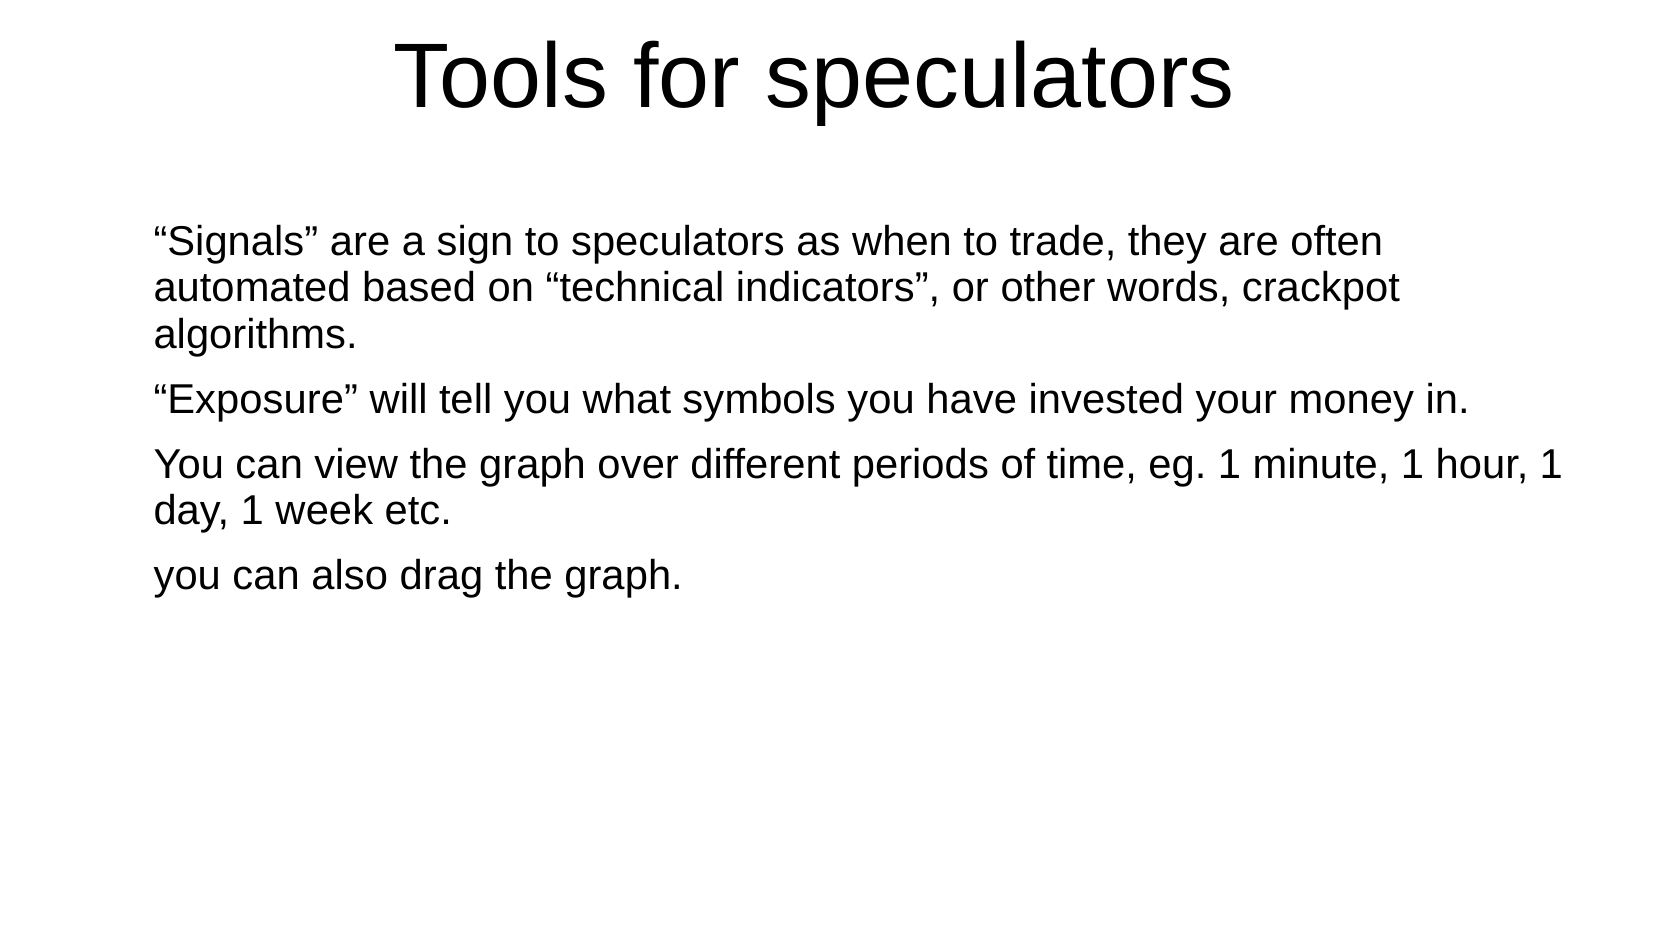

# Tools for speculators
“Signals” are a sign to speculators as when to trade, they are often automated based on “technical indicators”, or other words, crackpot algorithms.
“Exposure” will tell you what symbols you have invested your money in.
You can view the graph over different periods of time, eg. 1 minute, 1 hour, 1 day, 1 week etc.
you can also drag the graph.